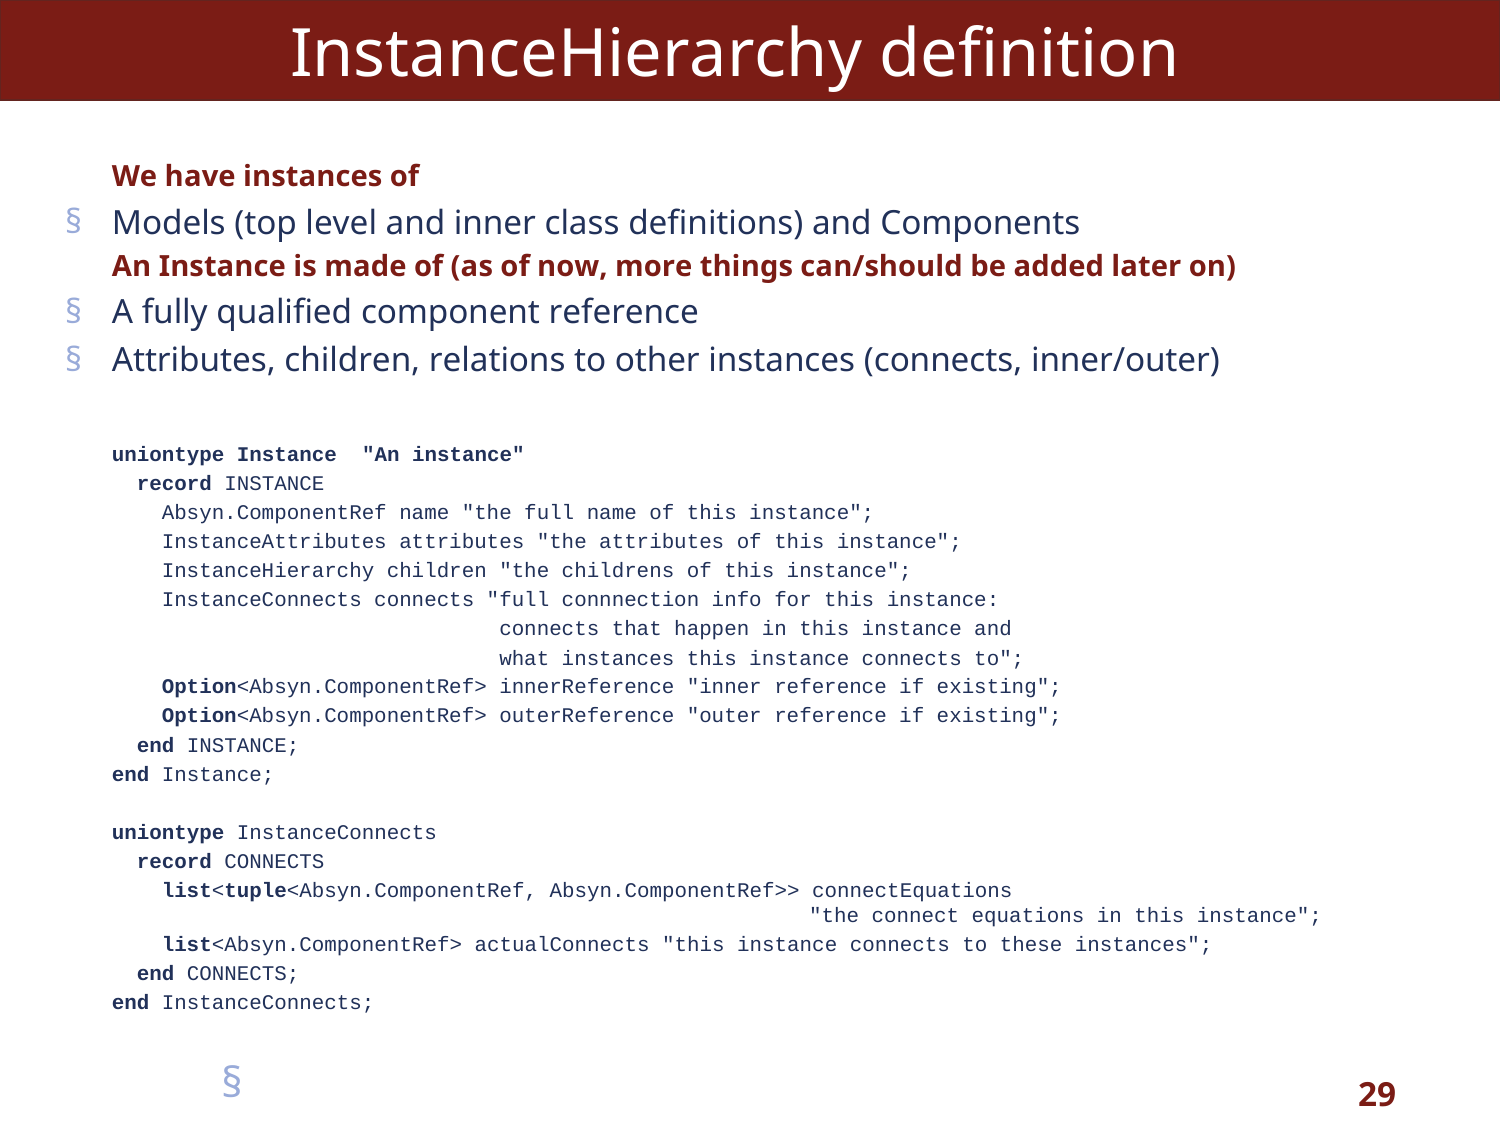

# InstanceHierarchy definition
We have instances of
Models (top level and inner class definitions) and Components
An Instance is made of (as of now, more things can/should be added later on)
A fully qualified component reference
Attributes, children, relations to other instances (connects, inner/outer)
uniontype Instance "An instance"
 record INSTANCE
 Absyn.ComponentRef name "the full name of this instance";
 InstanceAttributes attributes "the attributes of this instance";
 InstanceHierarchy children "the childrens of this instance";
 InstanceConnects connects "full connnection info for this instance:
 connects that happen in this instance and
 what instances this instance connects to";
 Option<Absyn.ComponentRef> innerReference "inner reference if existing";
 Option<Absyn.ComponentRef> outerReference "outer reference if existing";
 end INSTANCE;
end Instance;
uniontype InstanceConnects
 record CONNECTS
 list<tuple<Absyn.ComponentRef, Absyn.ComponentRef>> connectEquations
 "the connect equations in this instance";
 list<Absyn.ComponentRef> actualConnects "this instance connects to these instances";
 end CONNECTS;
end InstanceConnects;